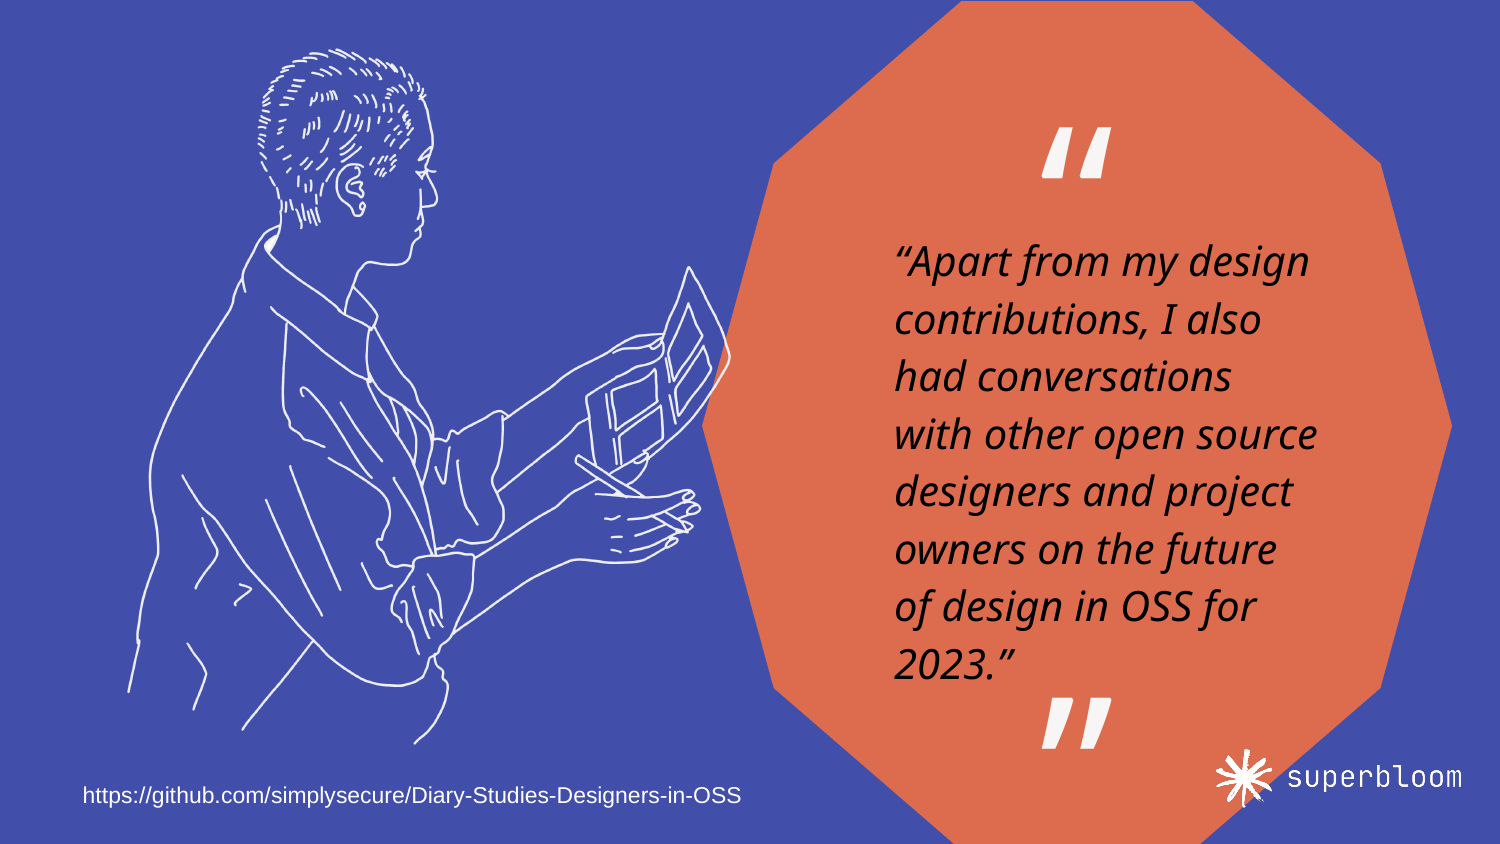

“Apart from my design contributions, I also had conversations with other open source designers and project owners on the future of design in OSS for 2023.”
https://github.com/simplysecure/Diary-Studies-Designers-in-OSS